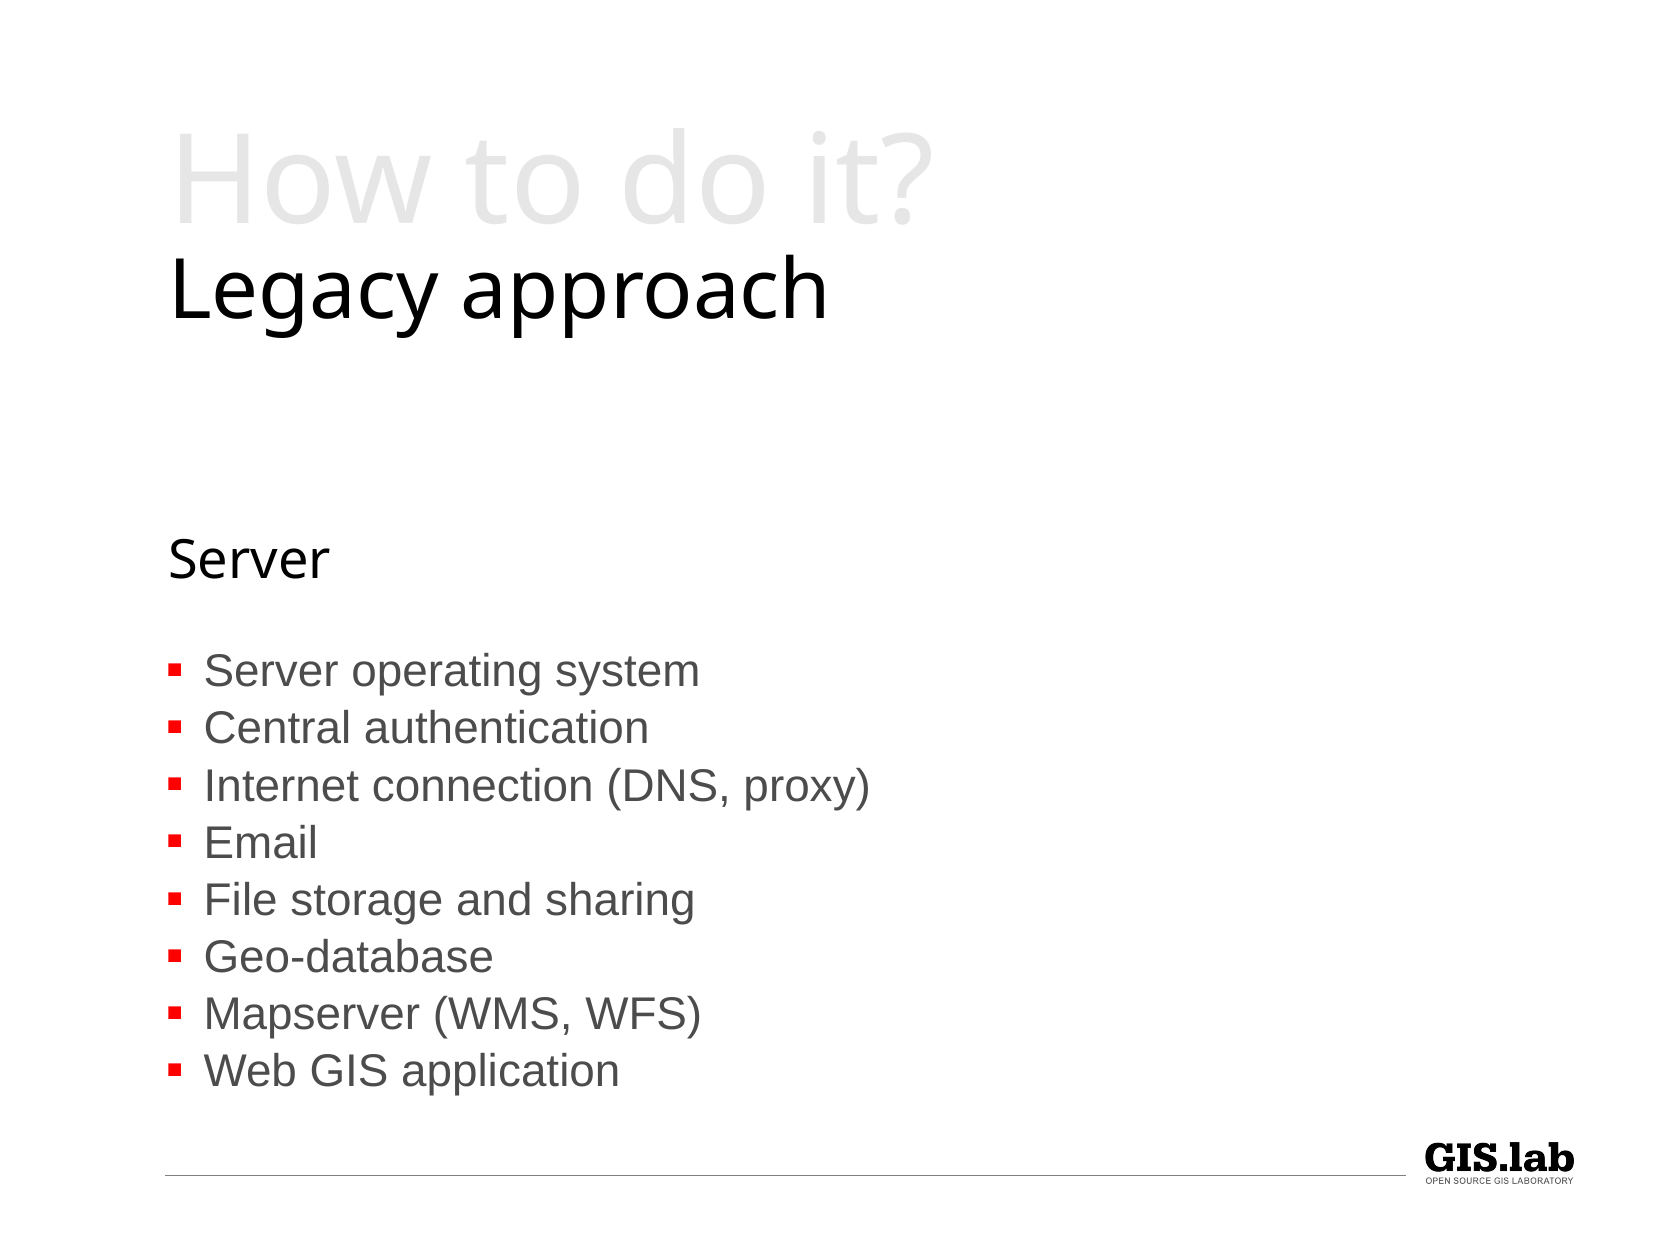

How to do it?
Legacy approach
Server
Server operating system
Central authentication
Internet connection (DNS, proxy)
Email
File storage and sharing
Geo-database
Mapserver (WMS, WFS)
Web GIS application